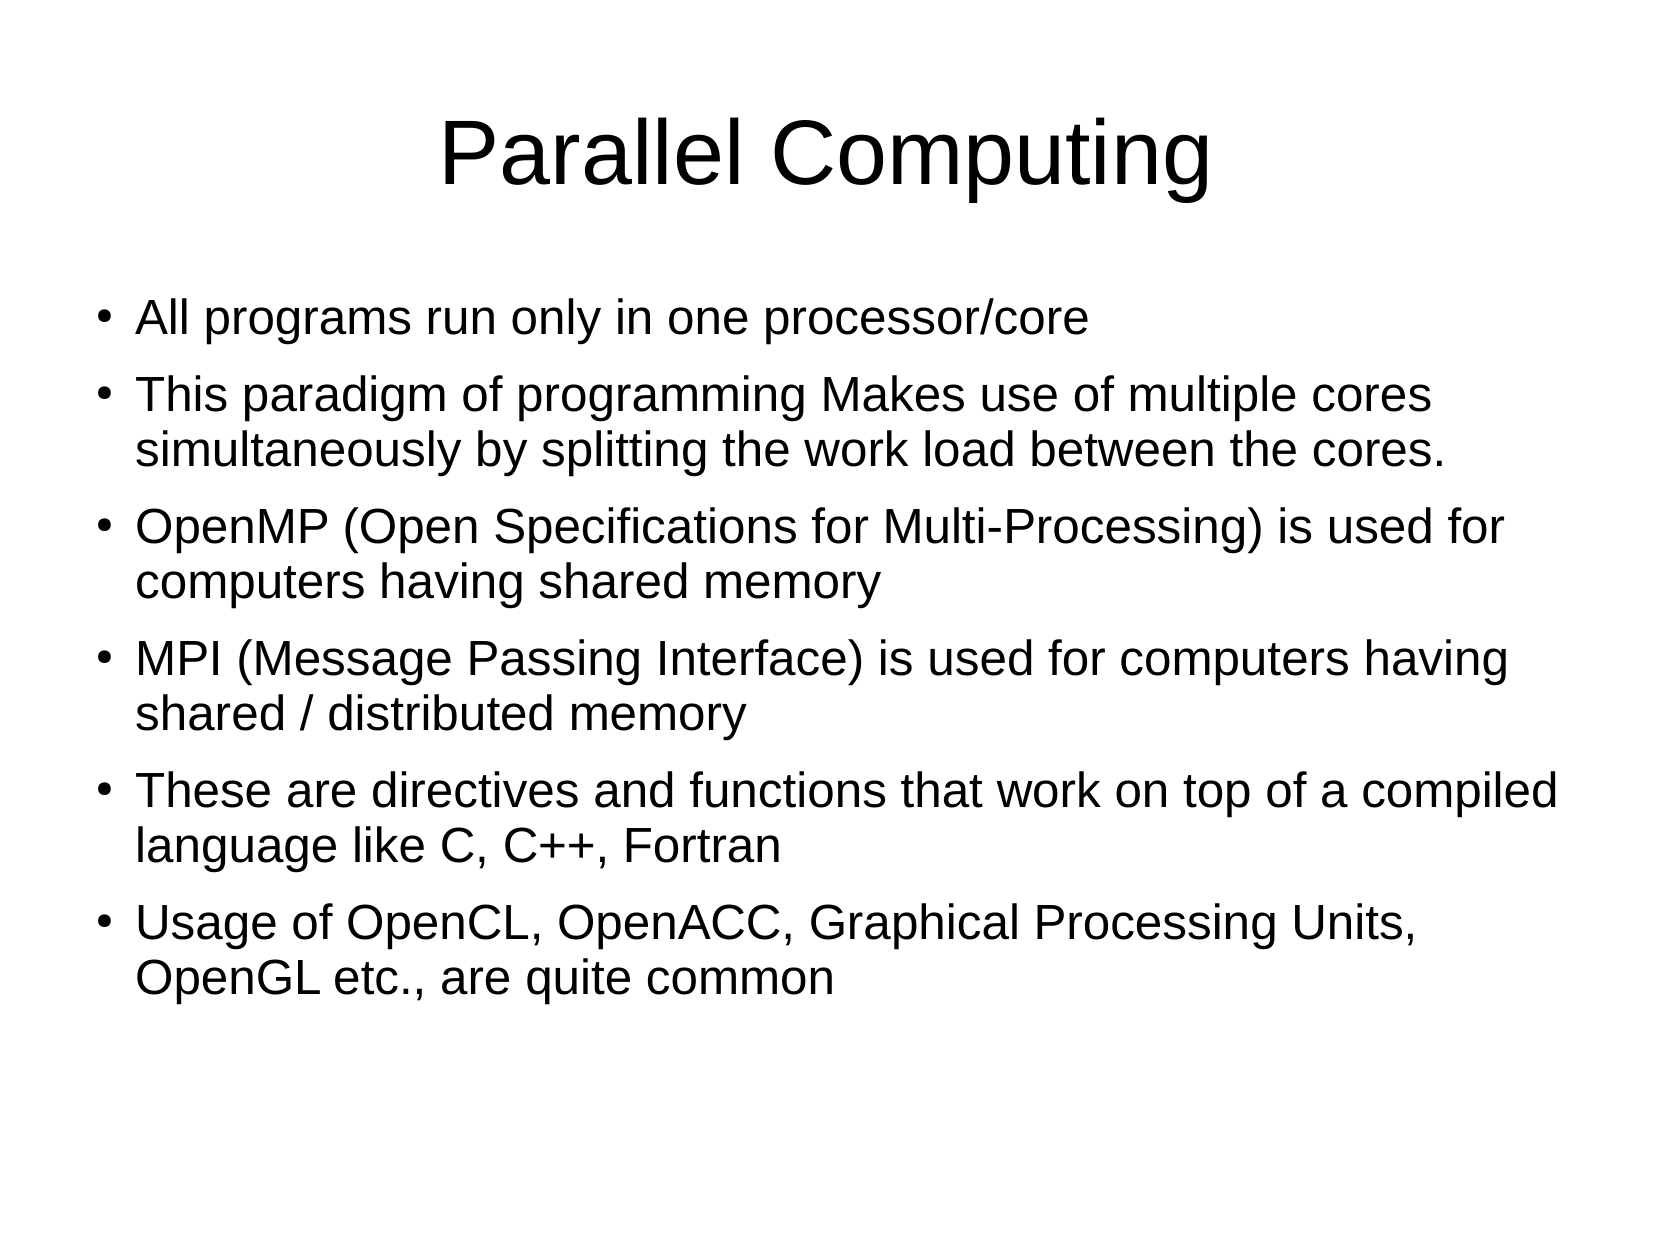

# Parallel Computing
All programs run only in one processor/core
This paradigm of programming Makes use of multiple cores simultaneously by splitting the work load between the cores.
OpenMP (Open Specifications for Multi-Processing) is used for computers having shared memory
MPI (Message Passing Interface) is used for computers having shared / distributed memory
These are directives and functions that work on top of a compiled language like C, C++, Fortran
Usage of OpenCL, OpenACC, Graphical Processing Units, OpenGL etc., are quite common